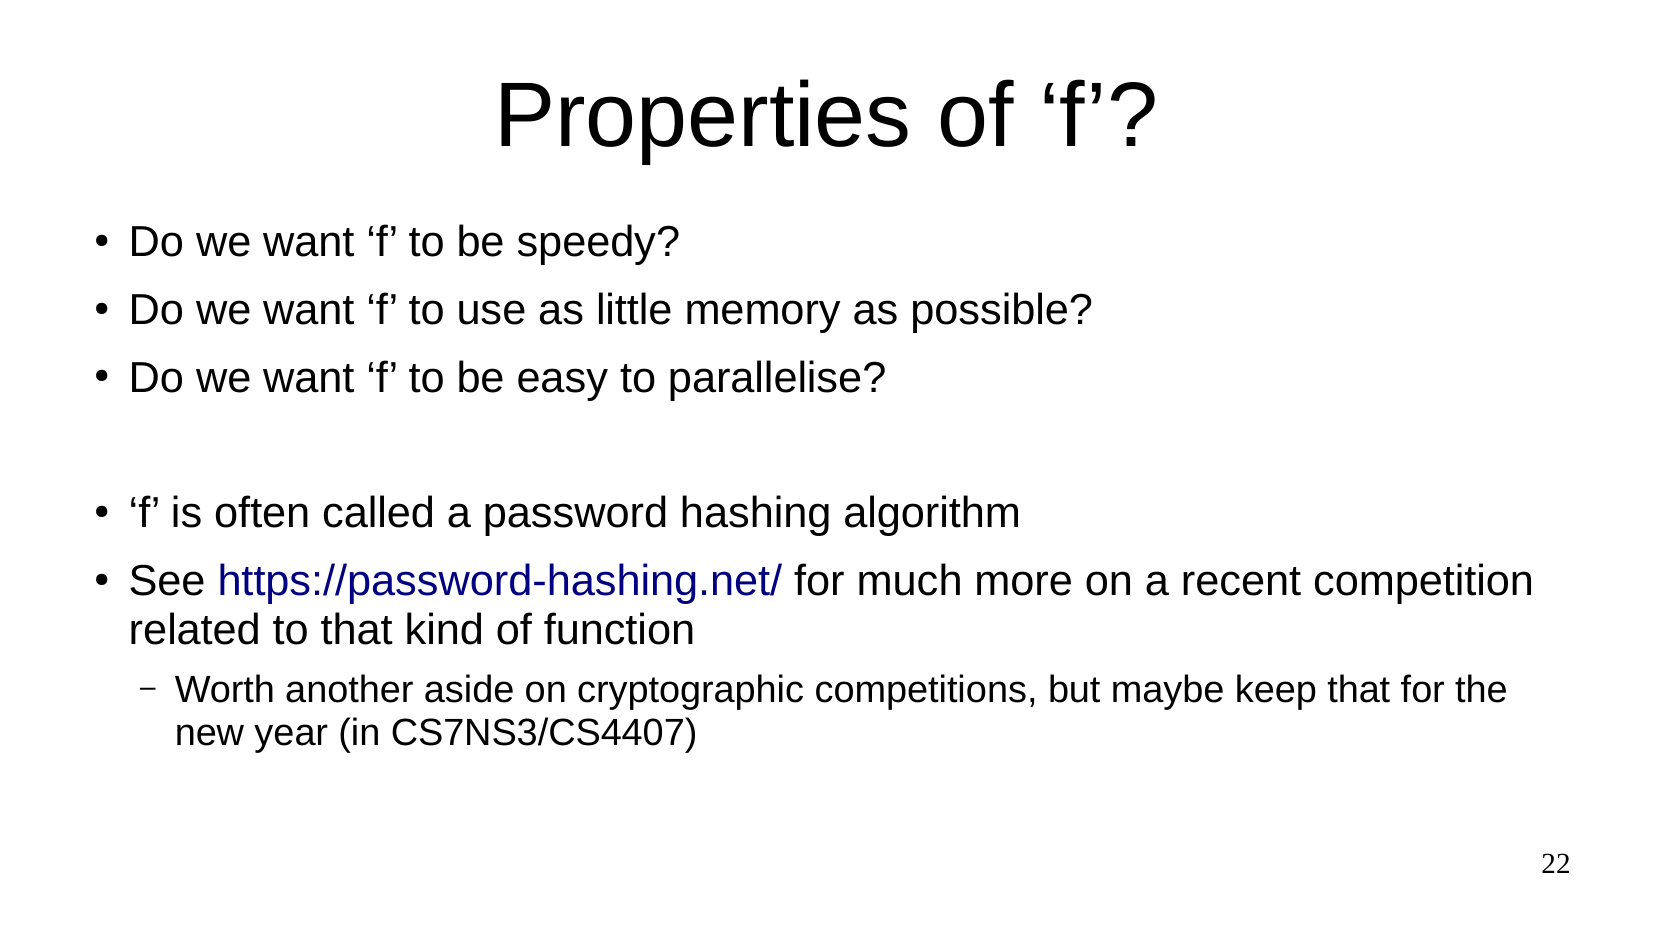

# Properties of ‘f’?
Do we want ‘f’ to be speedy?
Do we want ‘f’ to use as little memory as possible?
Do we want ‘f’ to be easy to parallelise?
‘f’ is often called a password hashing algorithm
See https://password-hashing.net/ for much more on a recent competition related to that kind of function
Worth another aside on cryptographic competitions, but maybe keep that for the new year (in CS7NS3/CS4407)
22